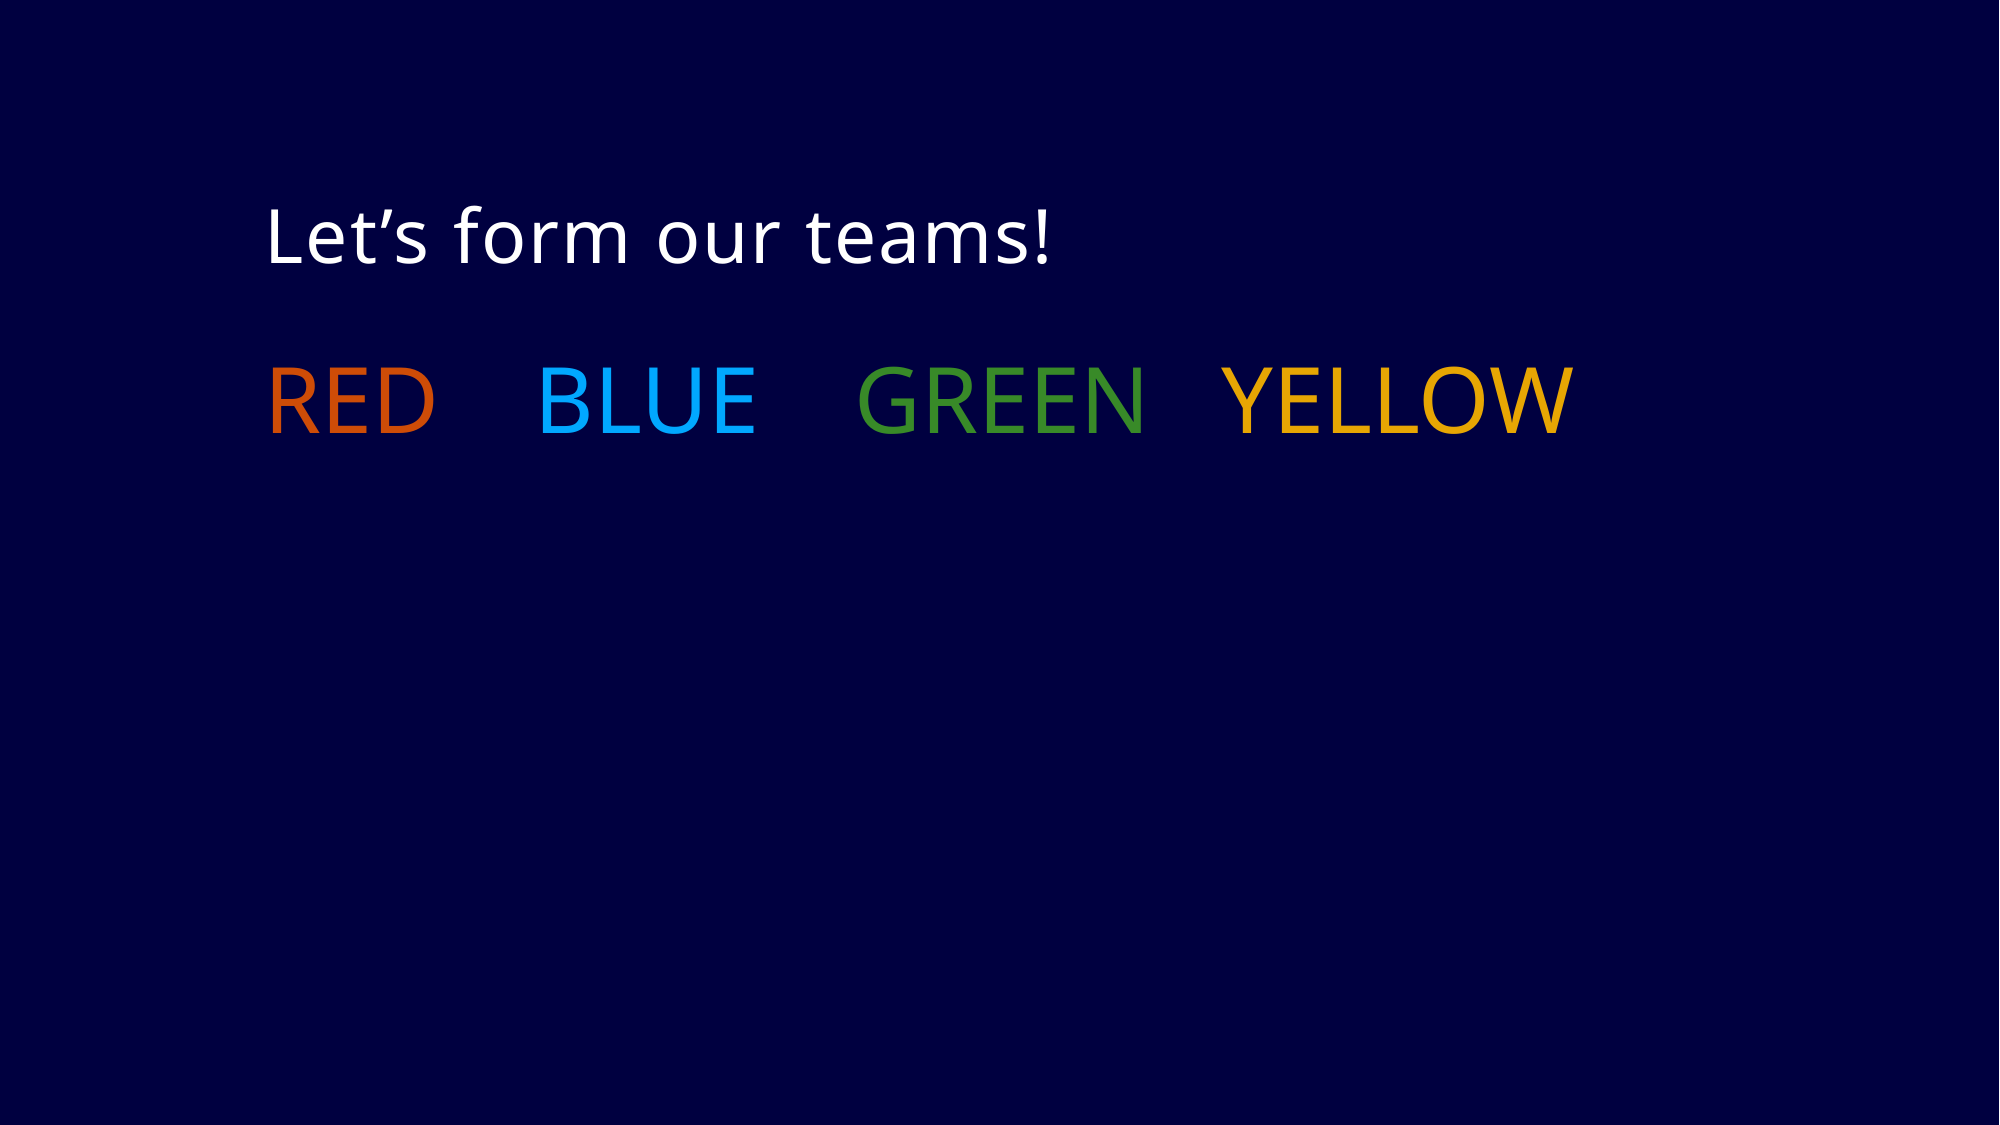

# Let’s form our teams!
RED BLUE GREEN YELLOW